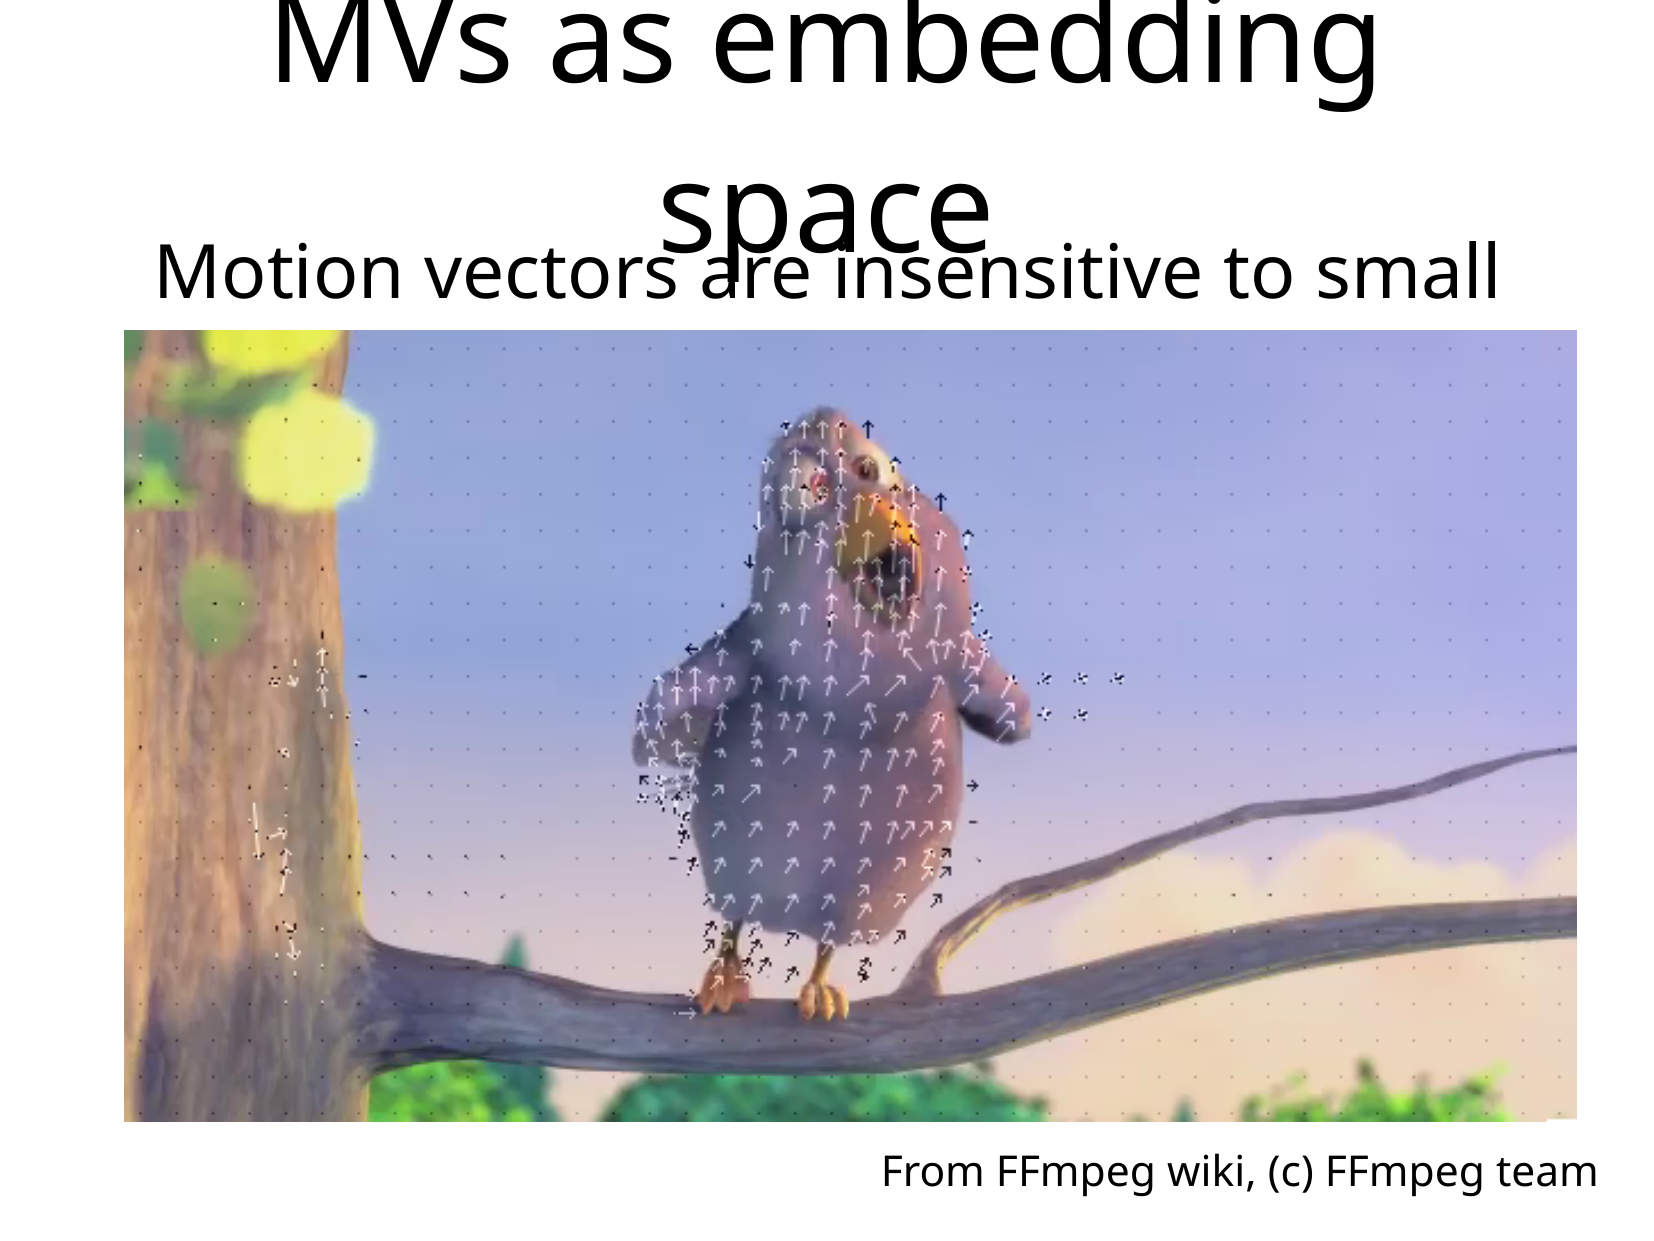

# MVs as embedding space
Motion vectors are insensitive to small changes.
From FFmpeg wiki, (c) FFmpeg team